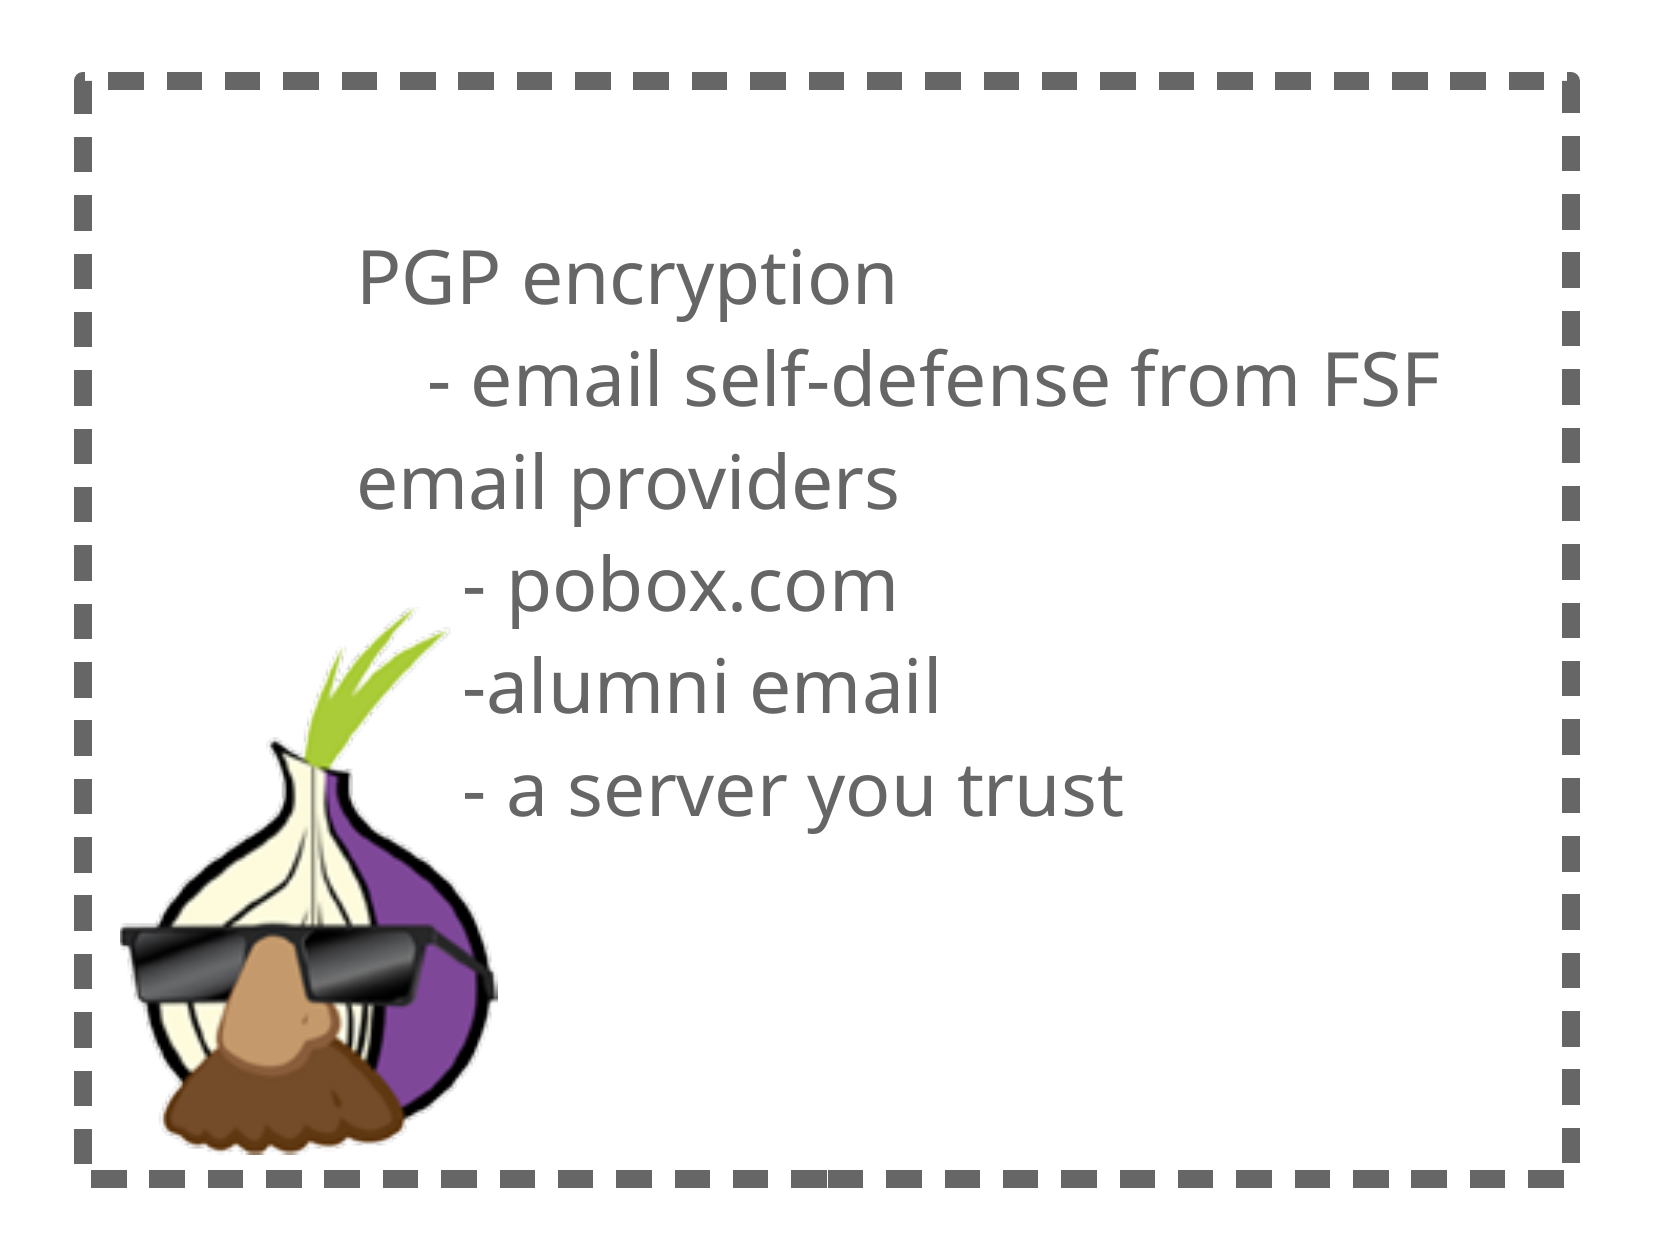

PGP encryption
- email self-defense from FSF
email providers
- pobox.com
-alumni email
- a server you trust
#